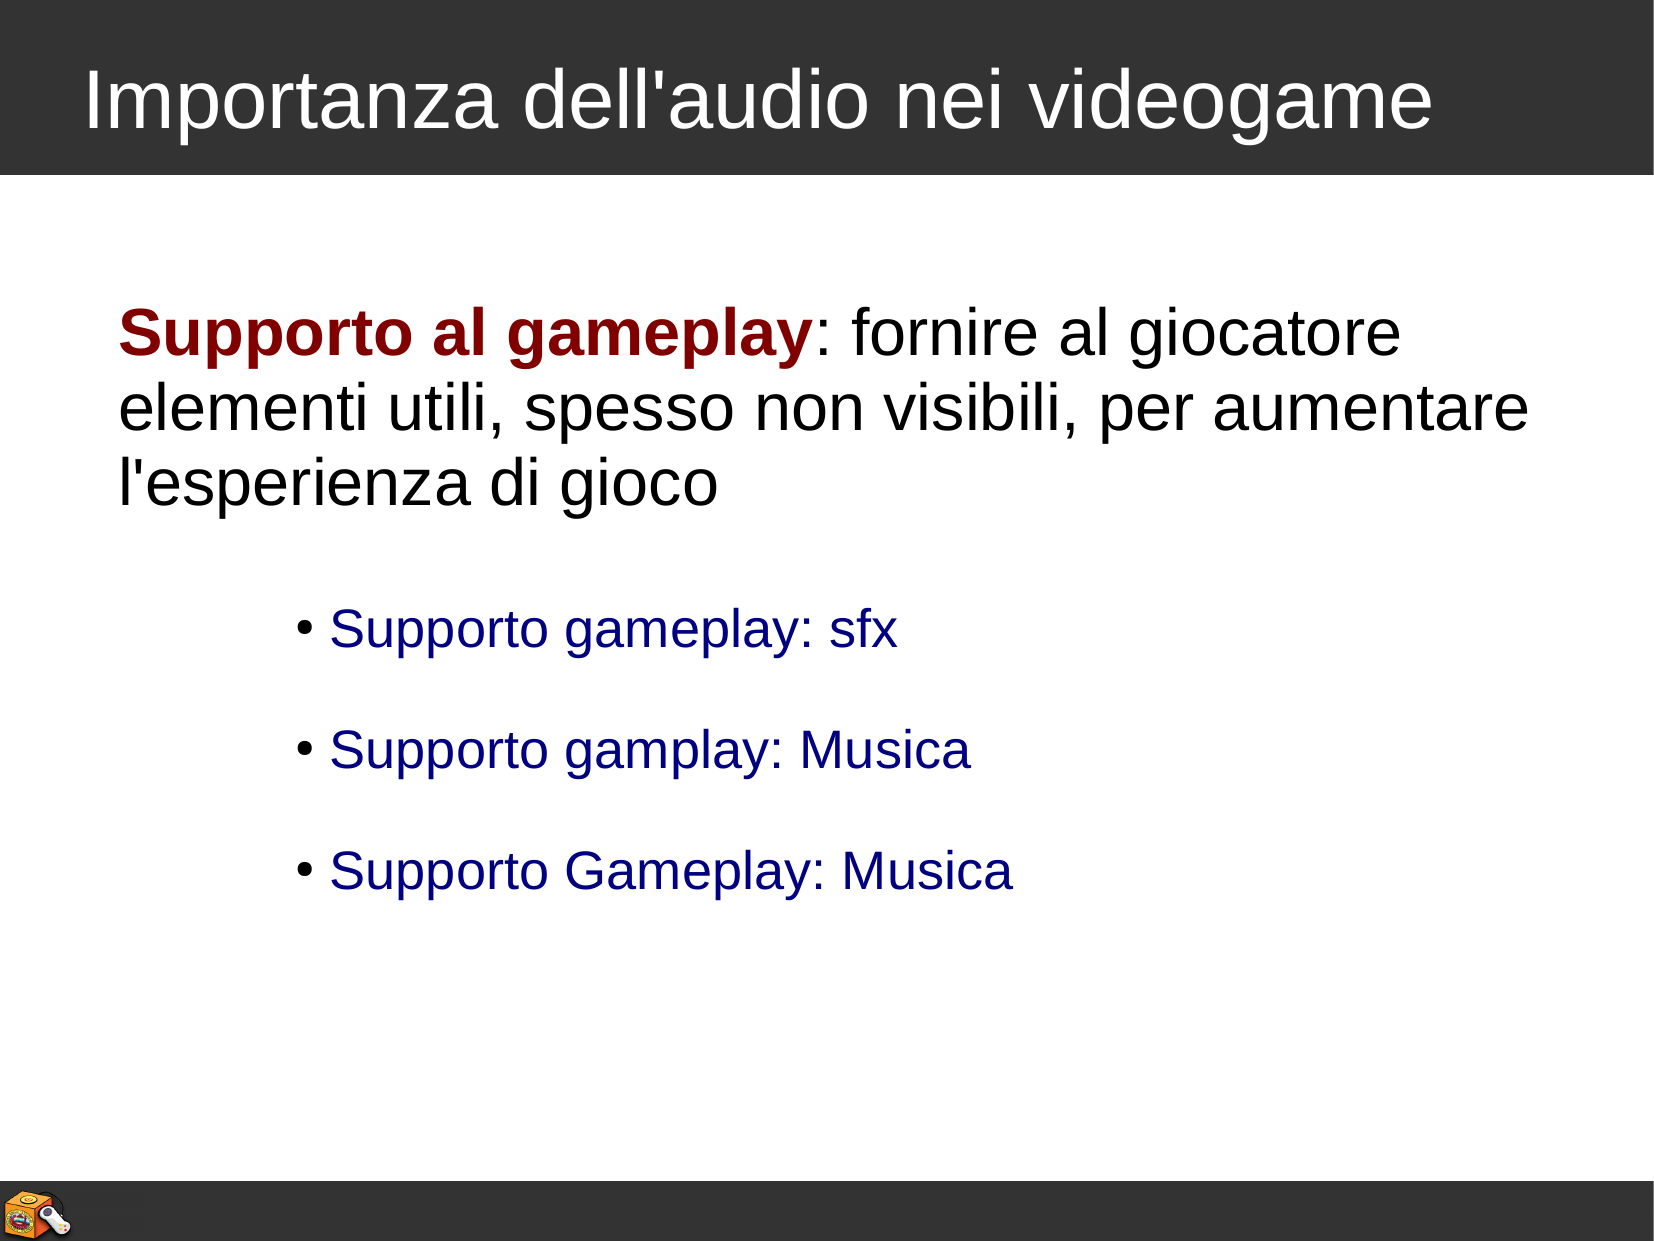

# Importanza dell'audio nei videogame
Supporto al gameplay: fornire al giocatore elementi utili, spesso non visibili, per aumentare l'esperienza di gioco
 Supporto gameplay: sfx
 Supporto gamplay: Musica
 Supporto Gameplay: Musica